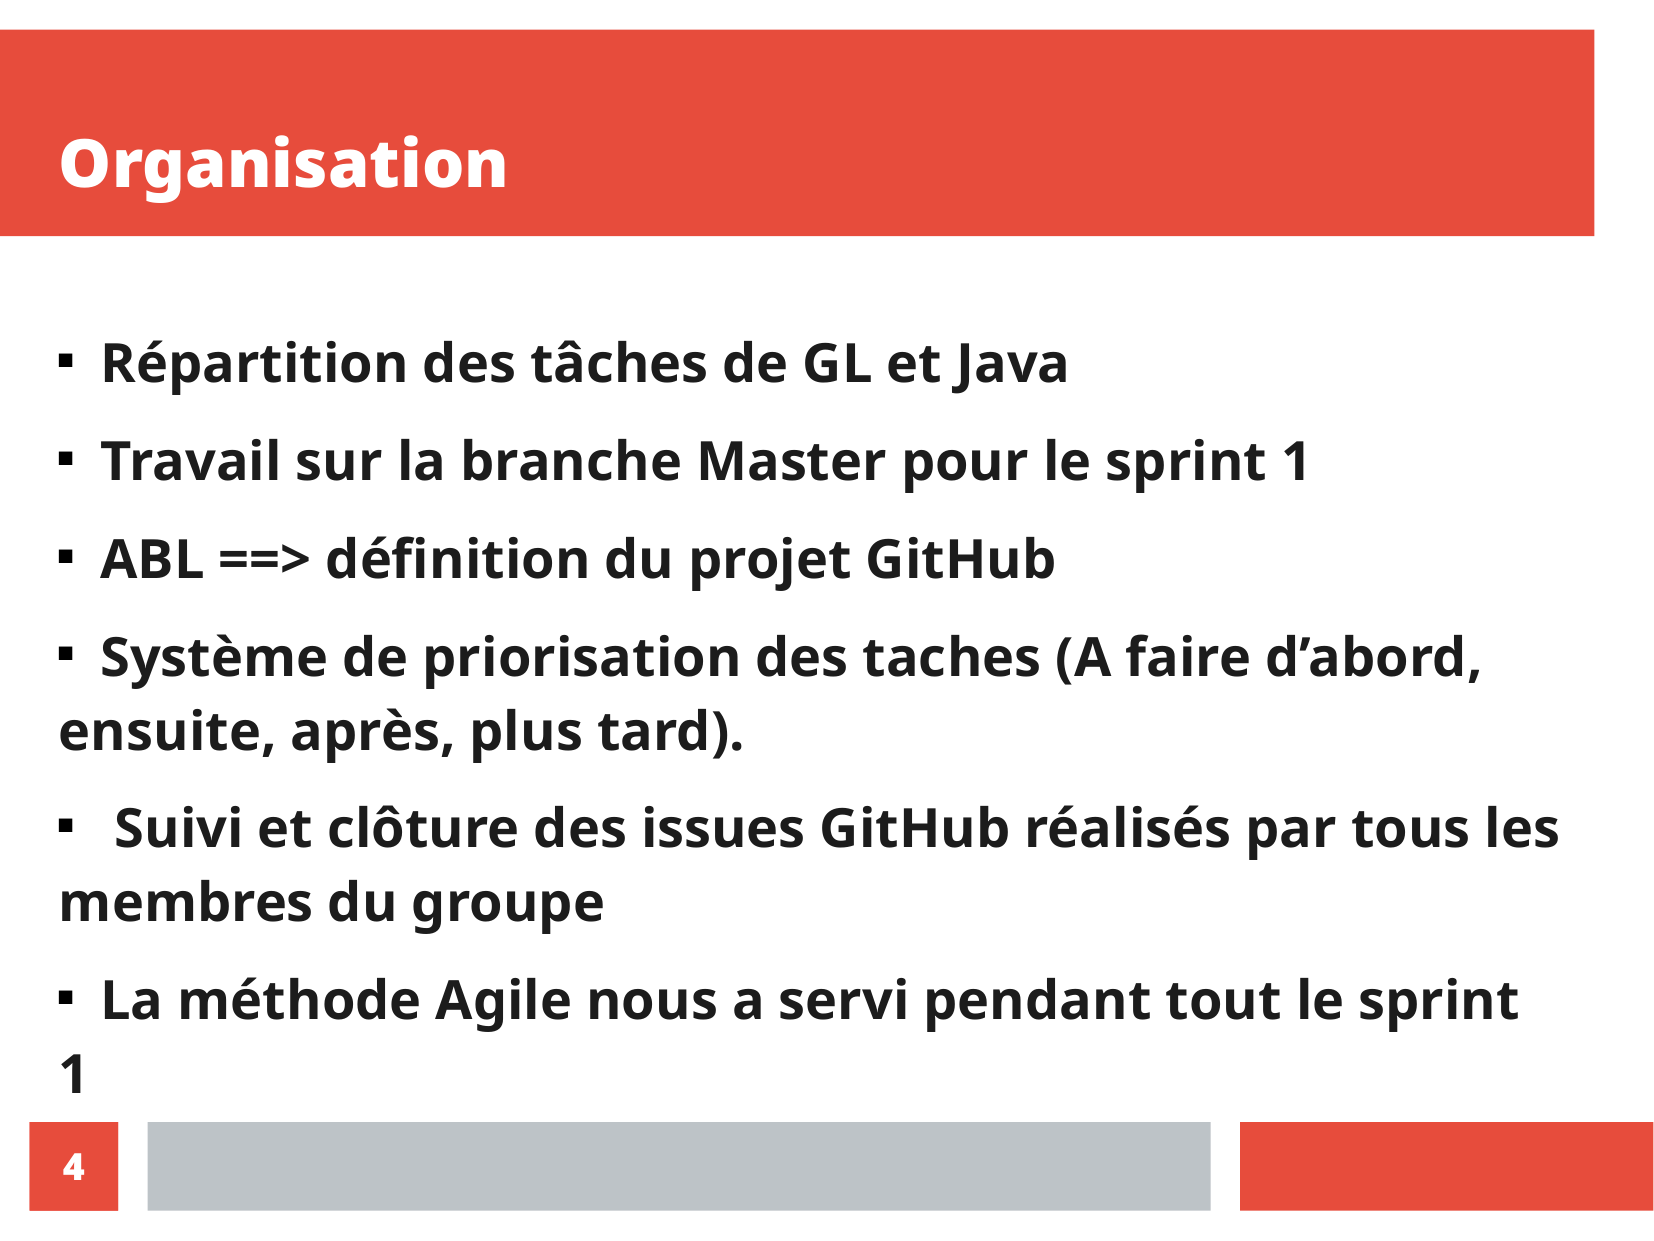

# Organisation
 Répartition des tâches de GL et Java
 Travail sur la branche Master pour le sprint 1
 ABL ==> définition du projet GitHub
 Système de priorisation des taches (A faire d’abord, ensuite, après, plus tard).
 Suivi et clôture des issues GitHub réalisés par tous les membres du groupe
 La méthode Agile nous a servi pendant tout le sprint 1
4